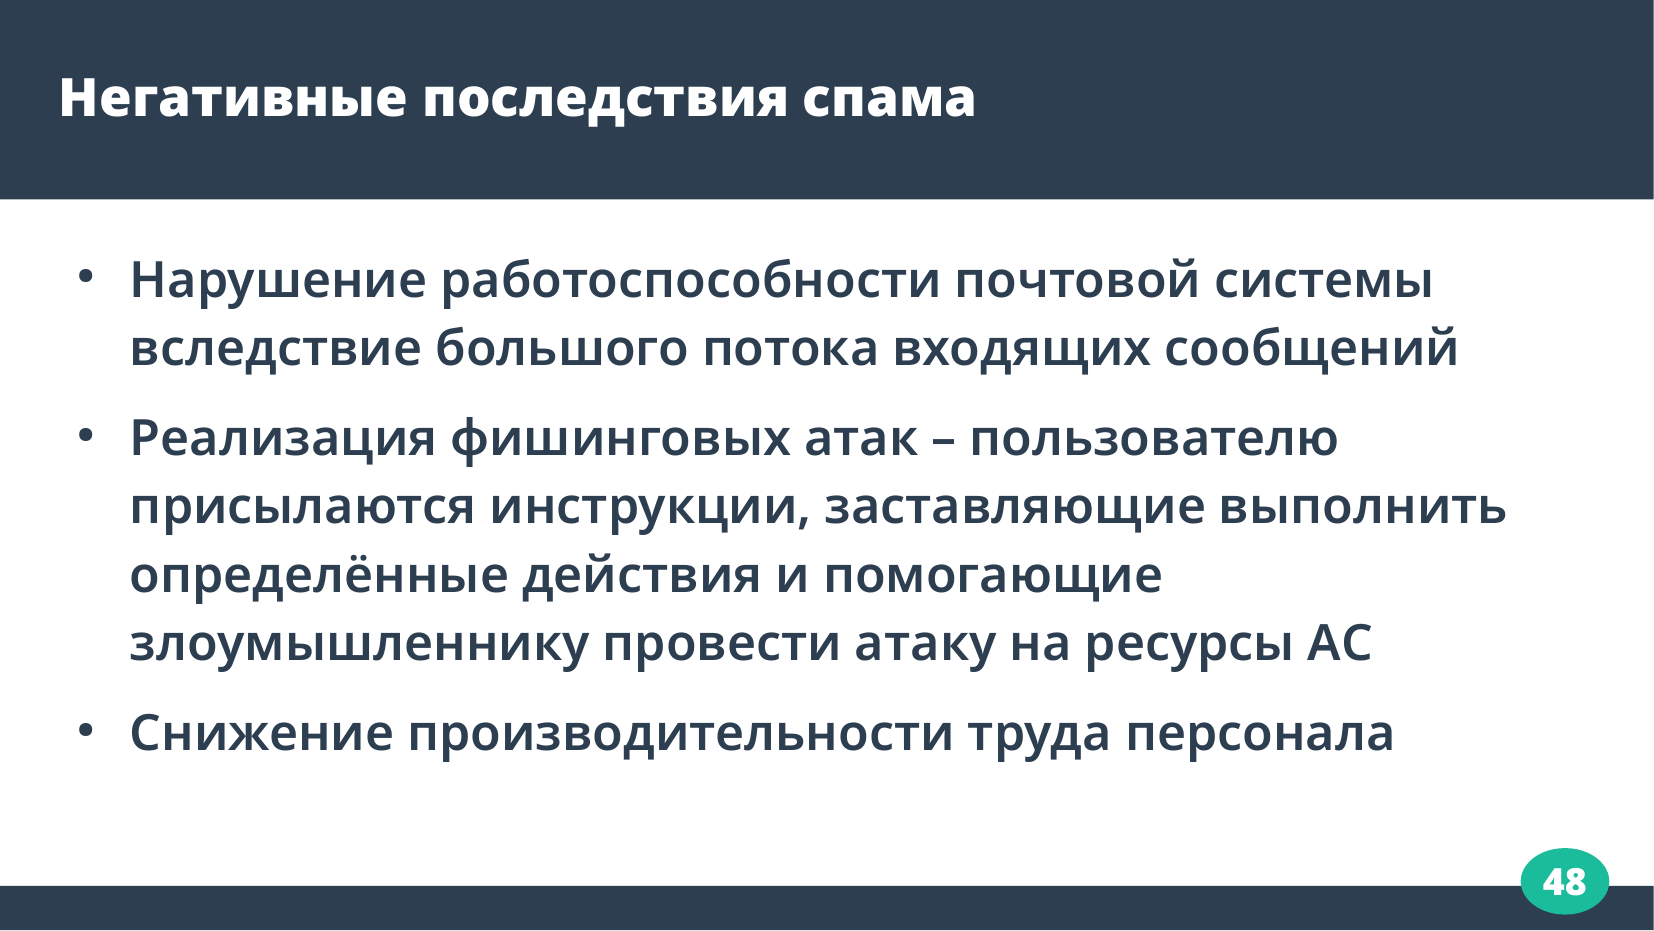

# Негативные последствия спама
Нарушение работоспособности почтовой системы вследствие большого потока входящих сообщений
Реализация фишинговых атак – пользователю присылаются инструкции, заставляющие выполнить определённые действия и помогающие злоумышленнику провести атаку на ресурсы АС
Снижение производительности труда персонала
48